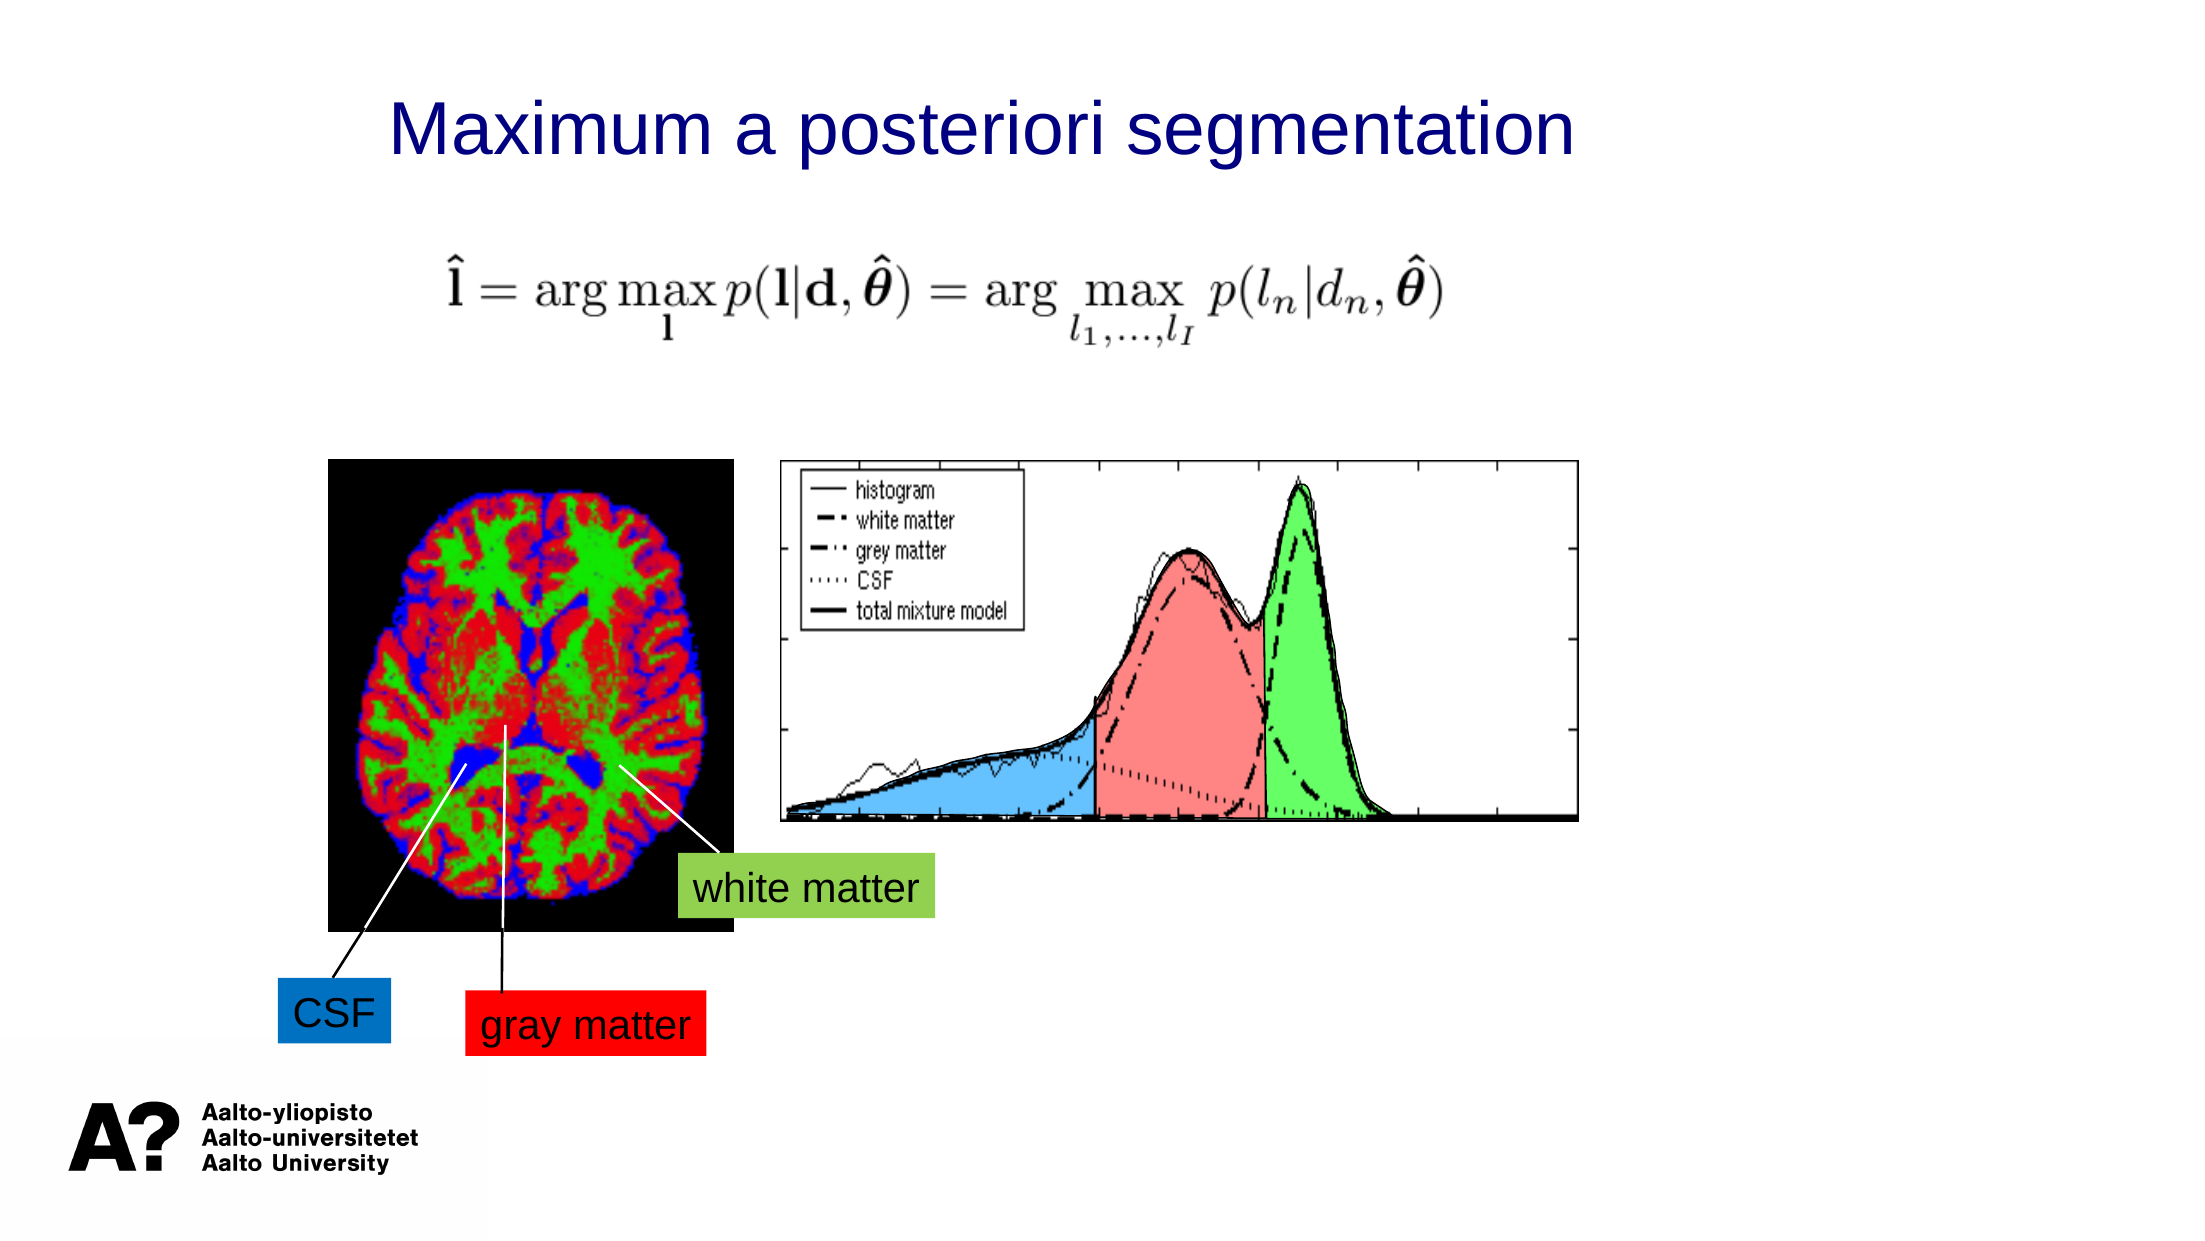

# Maximum a posteriori segmentation
white matter
CSF
gray matter